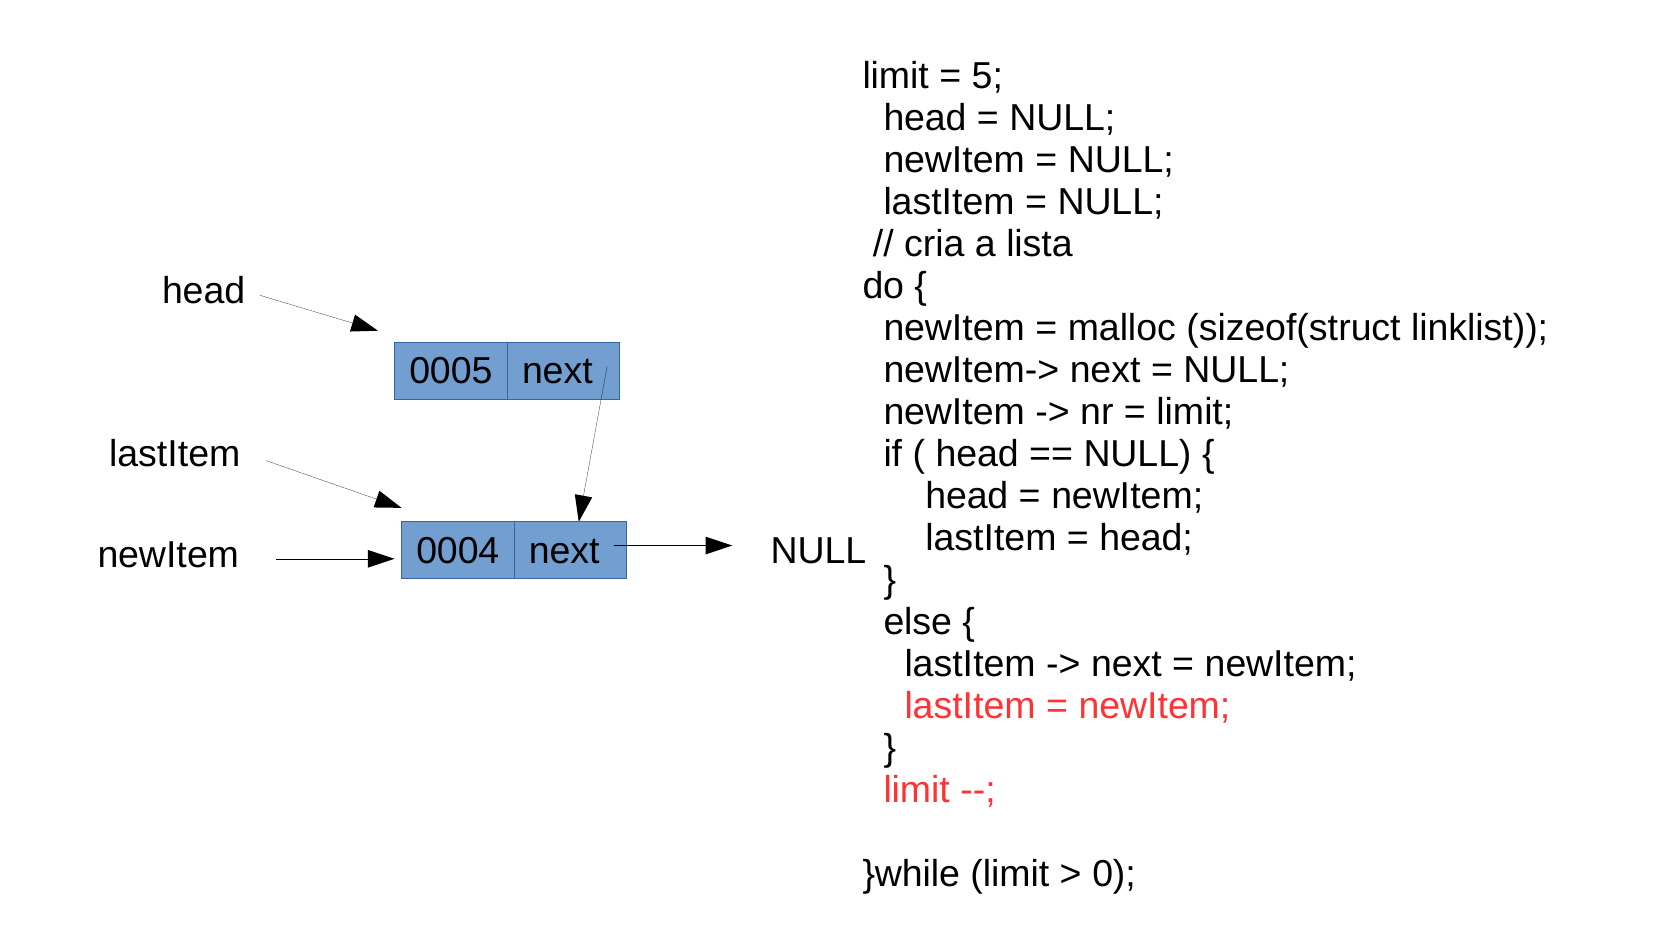

limit = 5;
 head = NULL;
 newItem = NULL;
 lastItem = NULL;
 // cria a lista
 do {
 newItem = malloc (sizeof(struct linklist));
 newItem-> next = NULL;
 newItem -> nr = limit;
 if ( head == NULL) {
 head = newItem;
 lastItem = head;
 }
 else {
 lastItem -> next = newItem;
 lastItem = newItem;
 }
 limit --;
 }while (limit > 0);
head
0005
next
lastItem
0004
next
NULL
newItem